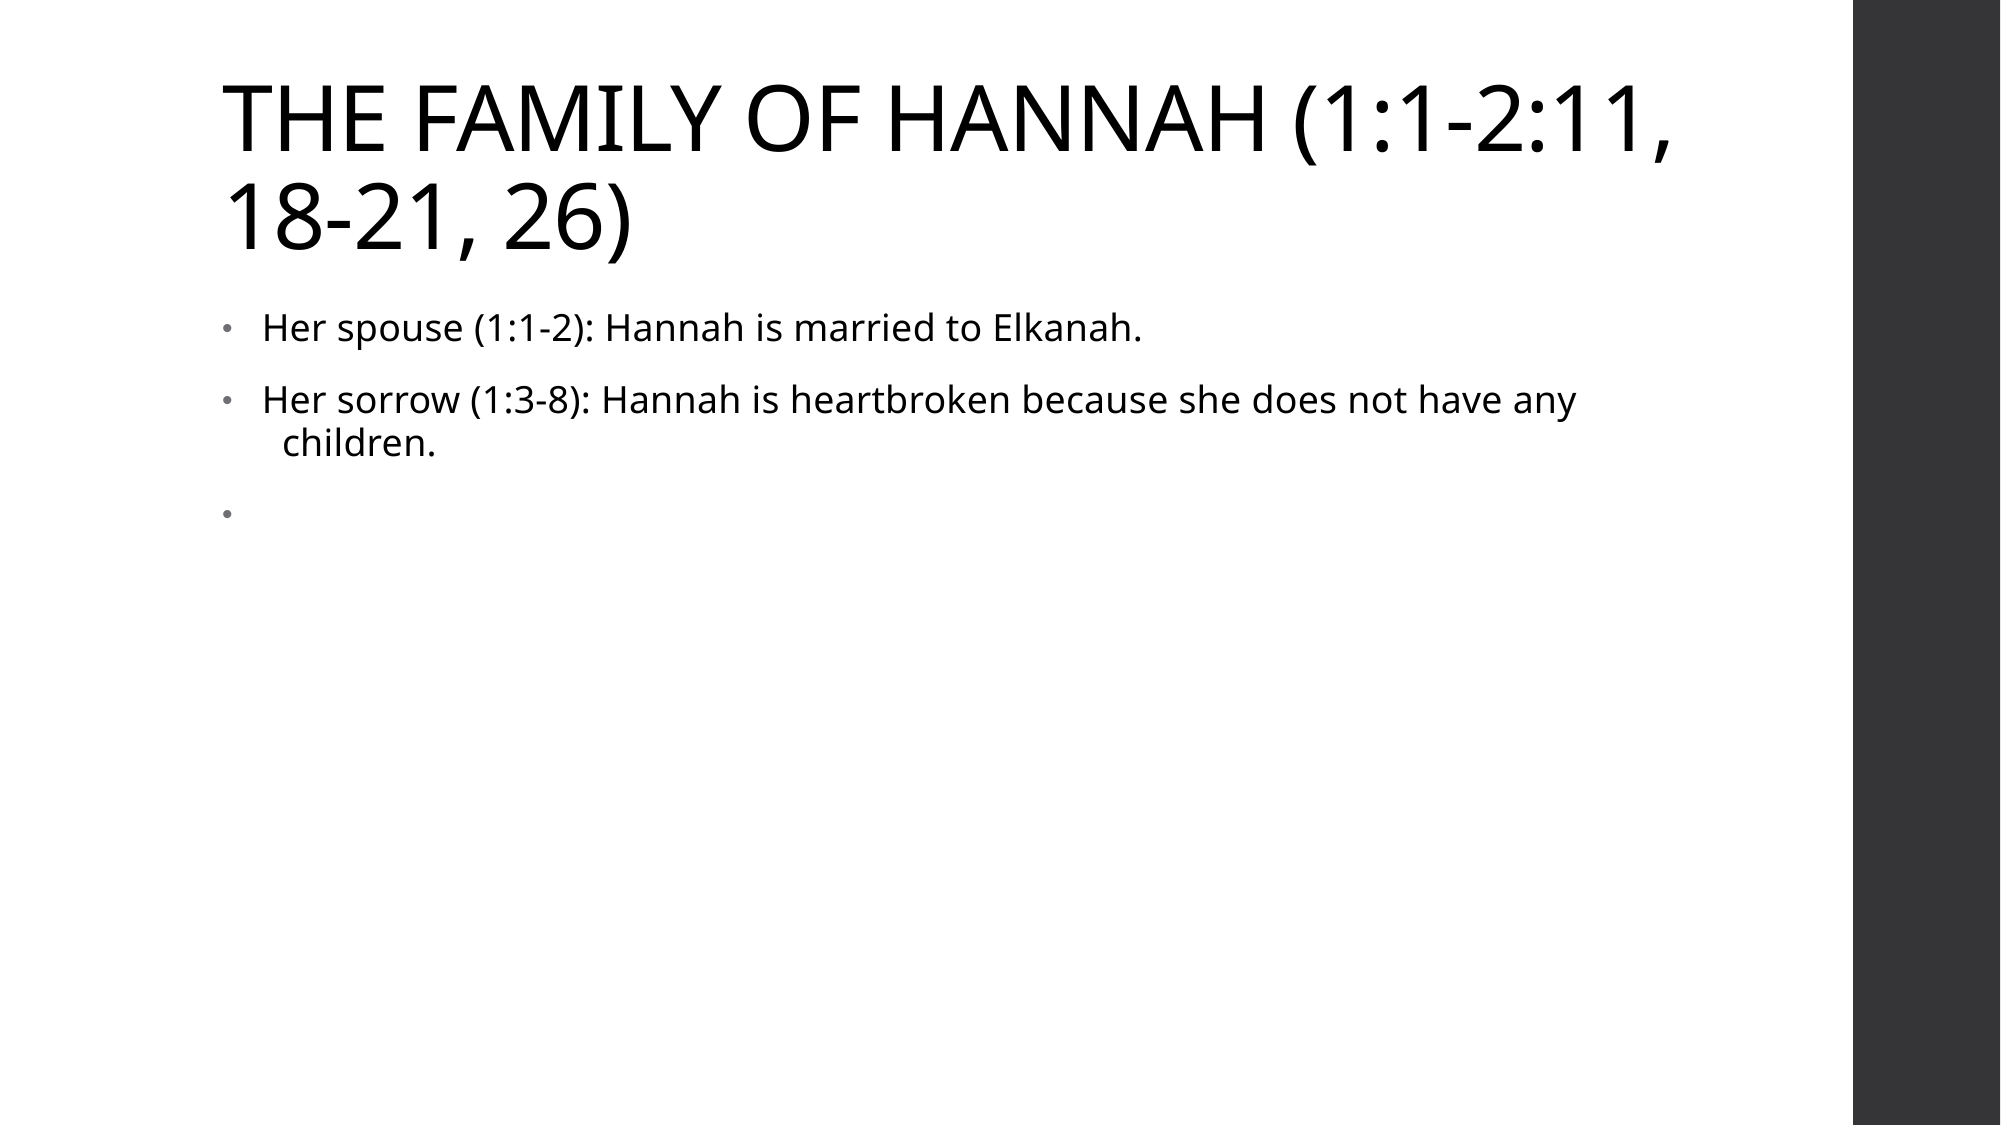

# THE FAMILY OF HANNAH (1:1-2:11, 18-21, 26)
 Her spouse (1:1-2): Hannah is married to Elkanah.
 Her sorrow (1:3-8): Hannah is heartbroken because she does not have any children.